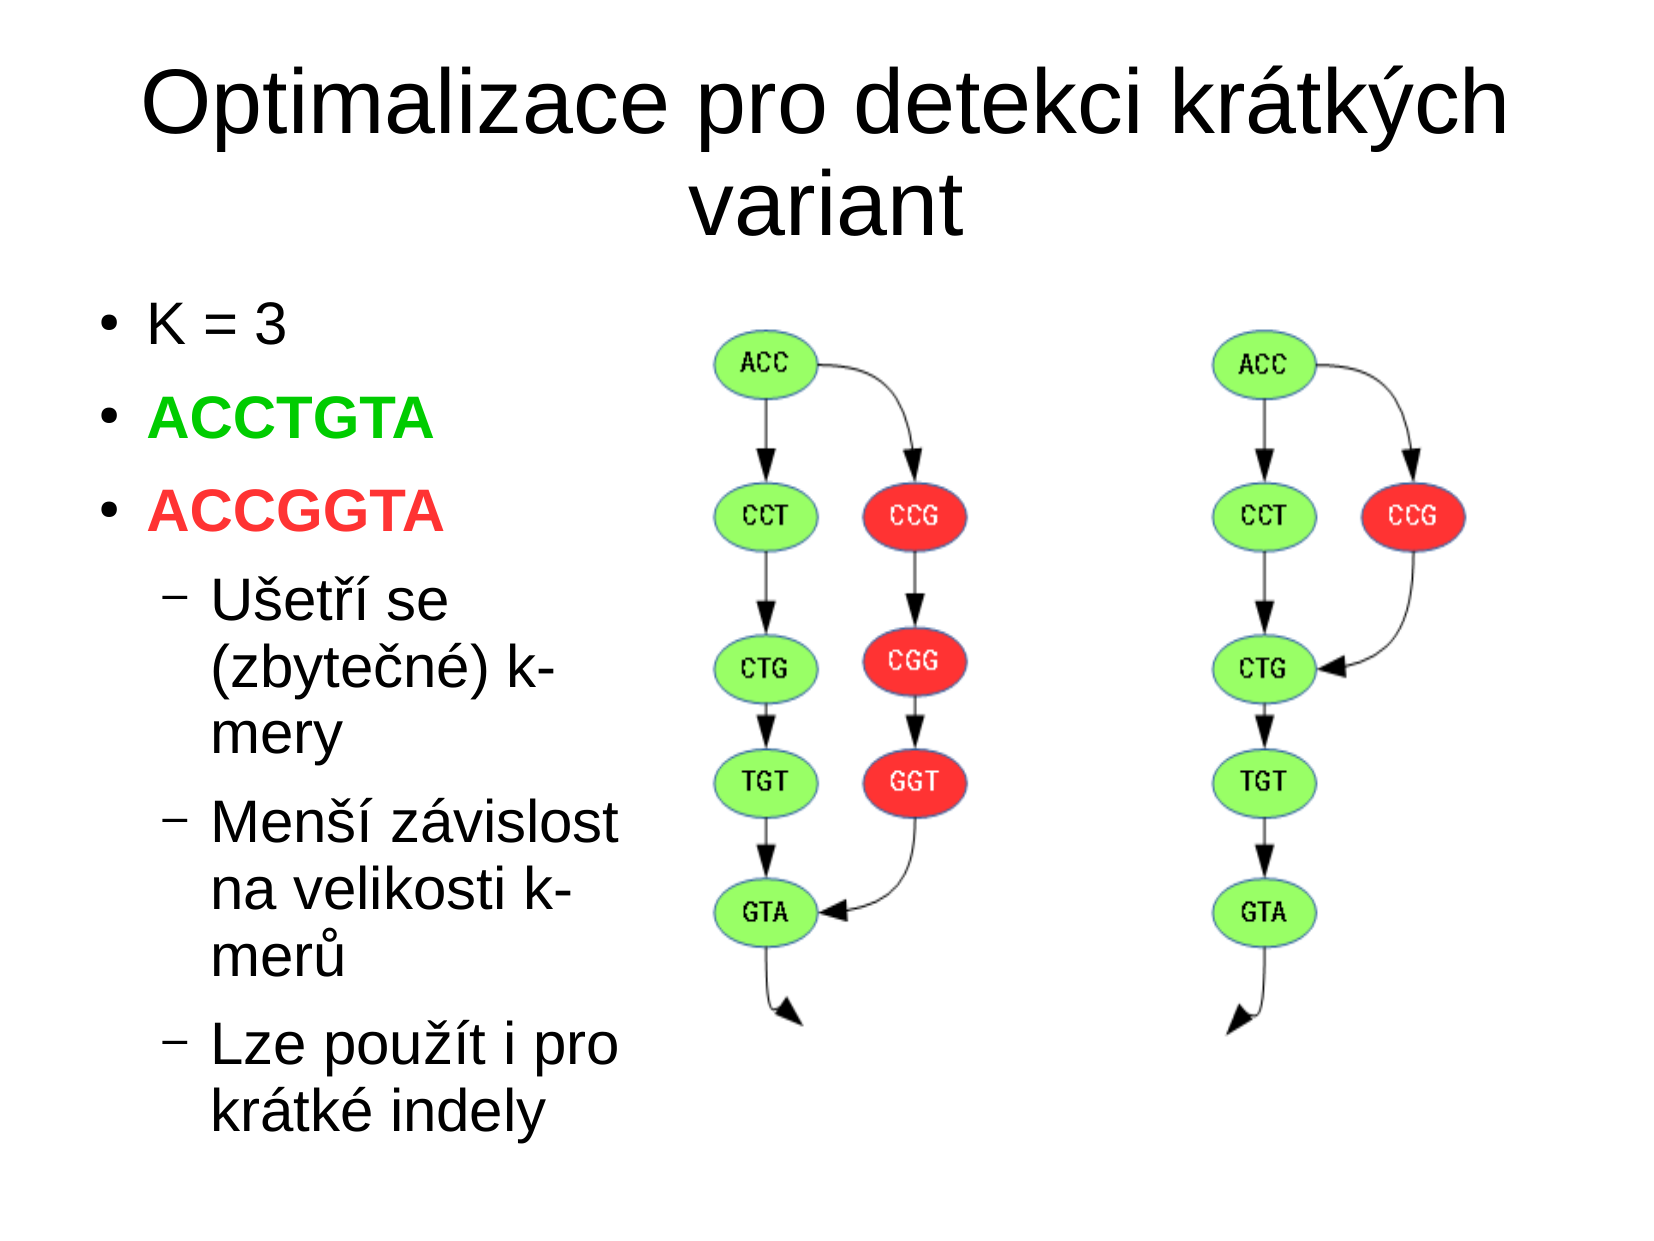

# Optimalizace pro detekci krátkých variant
K = 3
ACCTGTA
ACCGGTA
Ušetří se (zbytečné) k-mery
Menší závislost na velikosti k-merů
Lze použít i pro krátké indely